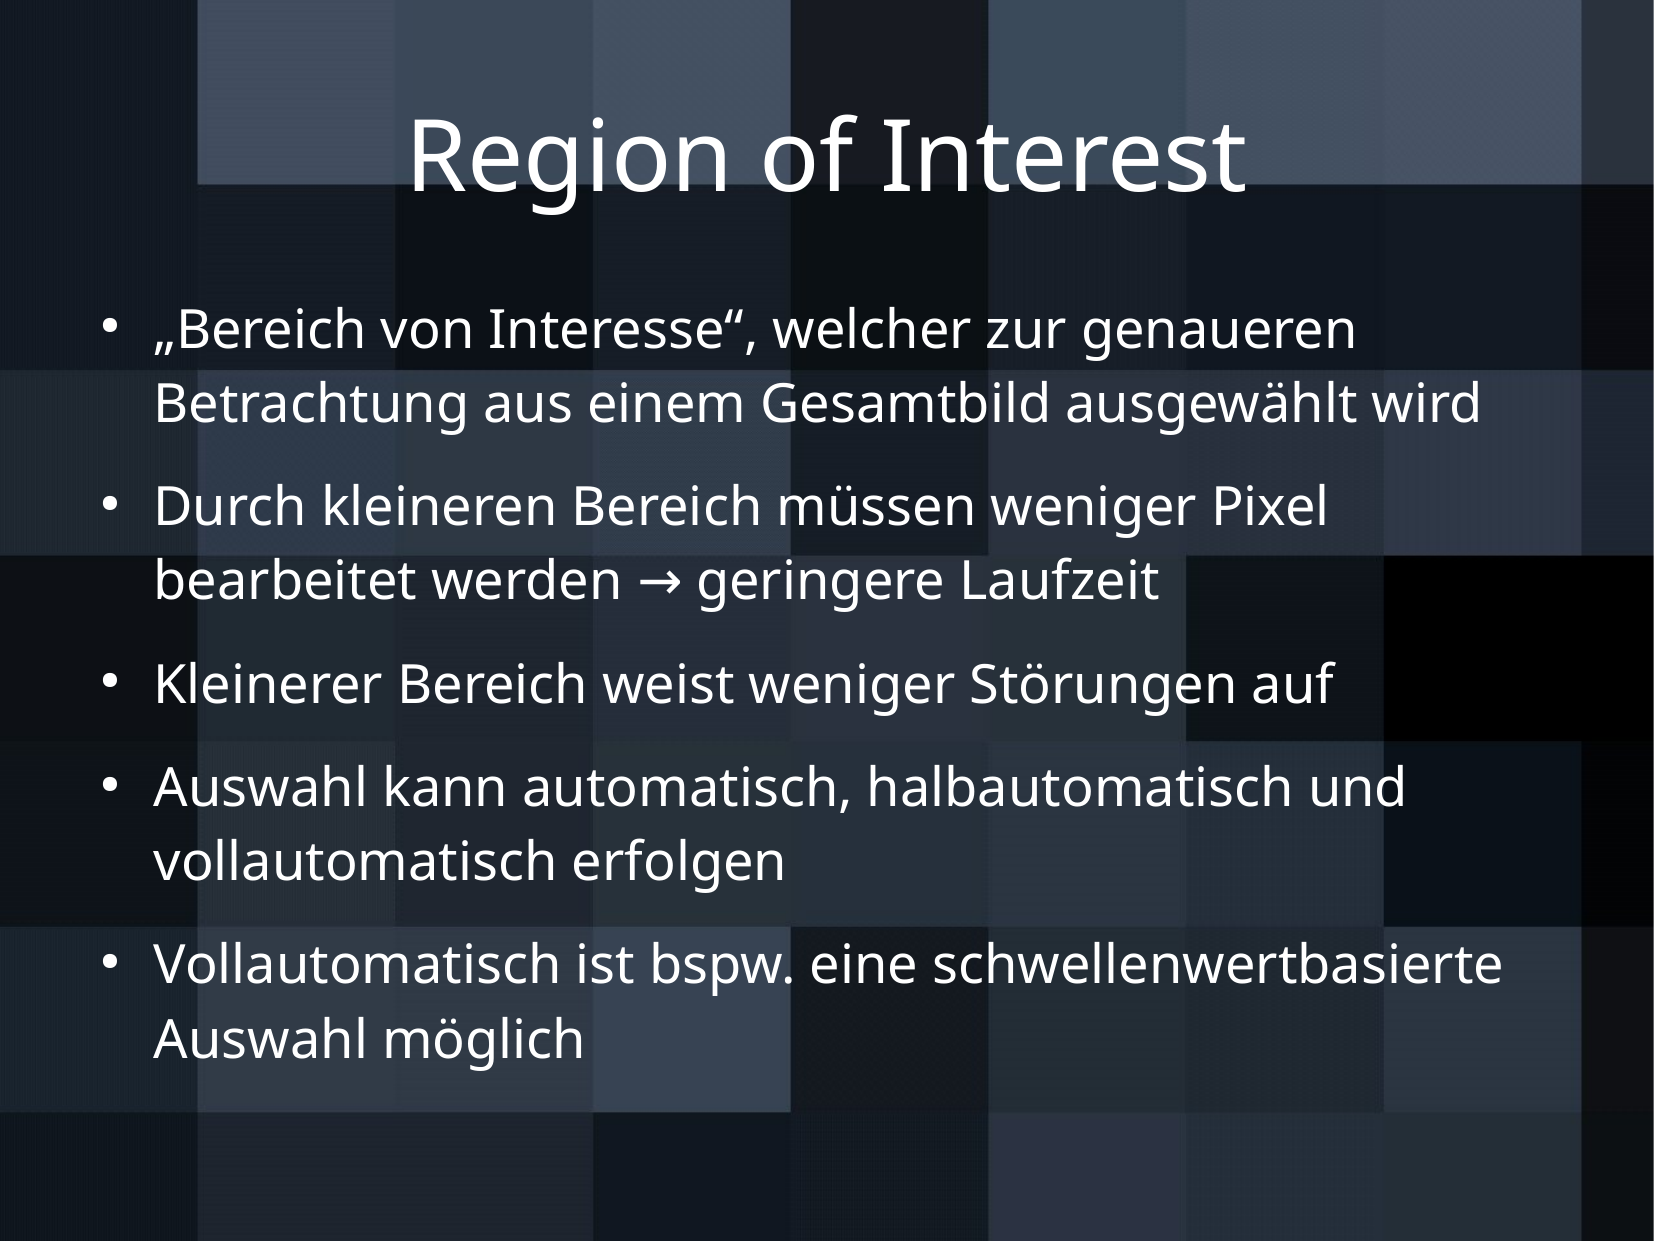

# Region of Interest
„Bereich von Interesse“, welcher zur genaueren Betrachtung aus einem Gesamtbild ausgewählt wird
Durch kleineren Bereich müssen weniger Pixel bearbeitet werden → geringere Laufzeit
Kleinerer Bereich weist weniger Störungen auf
Auswahl kann automatisch, halbautomatisch und vollautomatisch erfolgen
Vollautomatisch ist bspw. eine schwellenwertbasierte Auswahl möglich